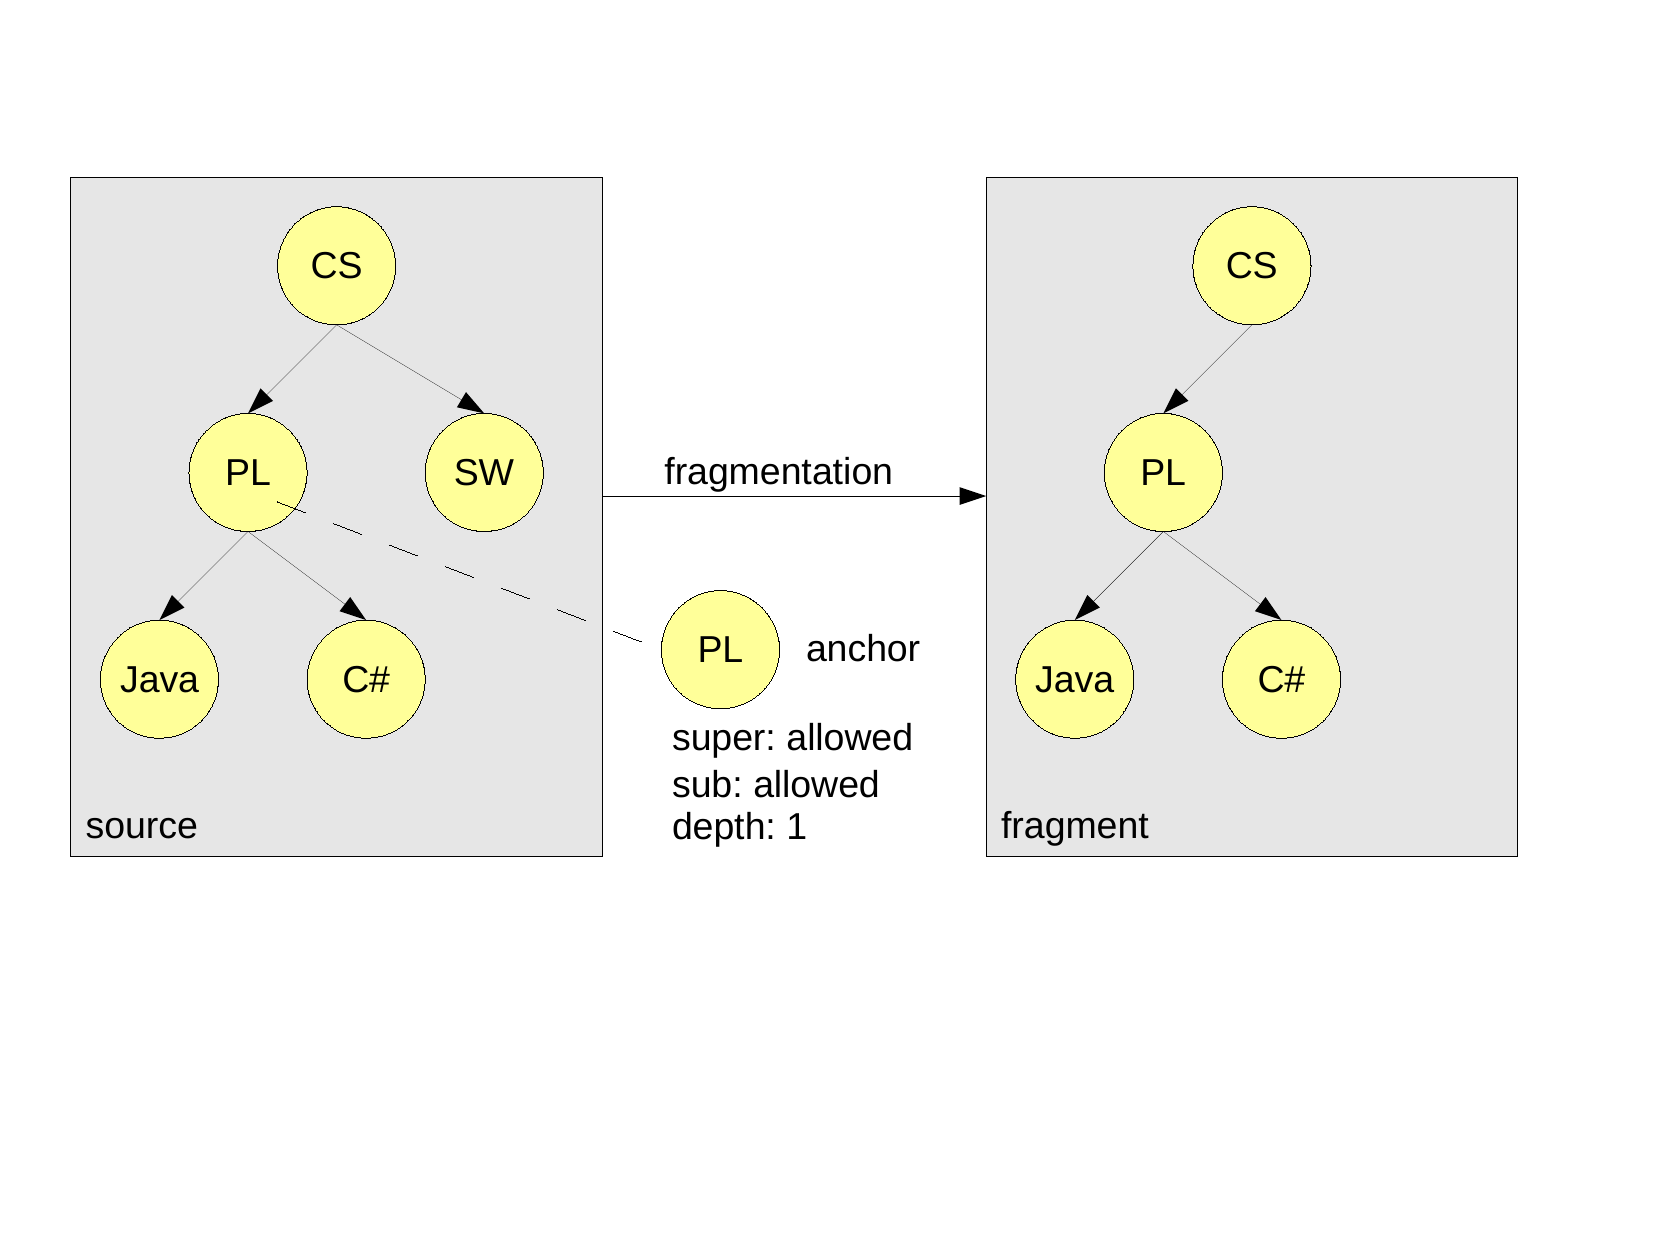

CS
CS
PL
SW
PL
fragmentation
PL
Java
C#
anchor
Java
C#
super: allowed
sub: allowed
depth: 1
source
fragment